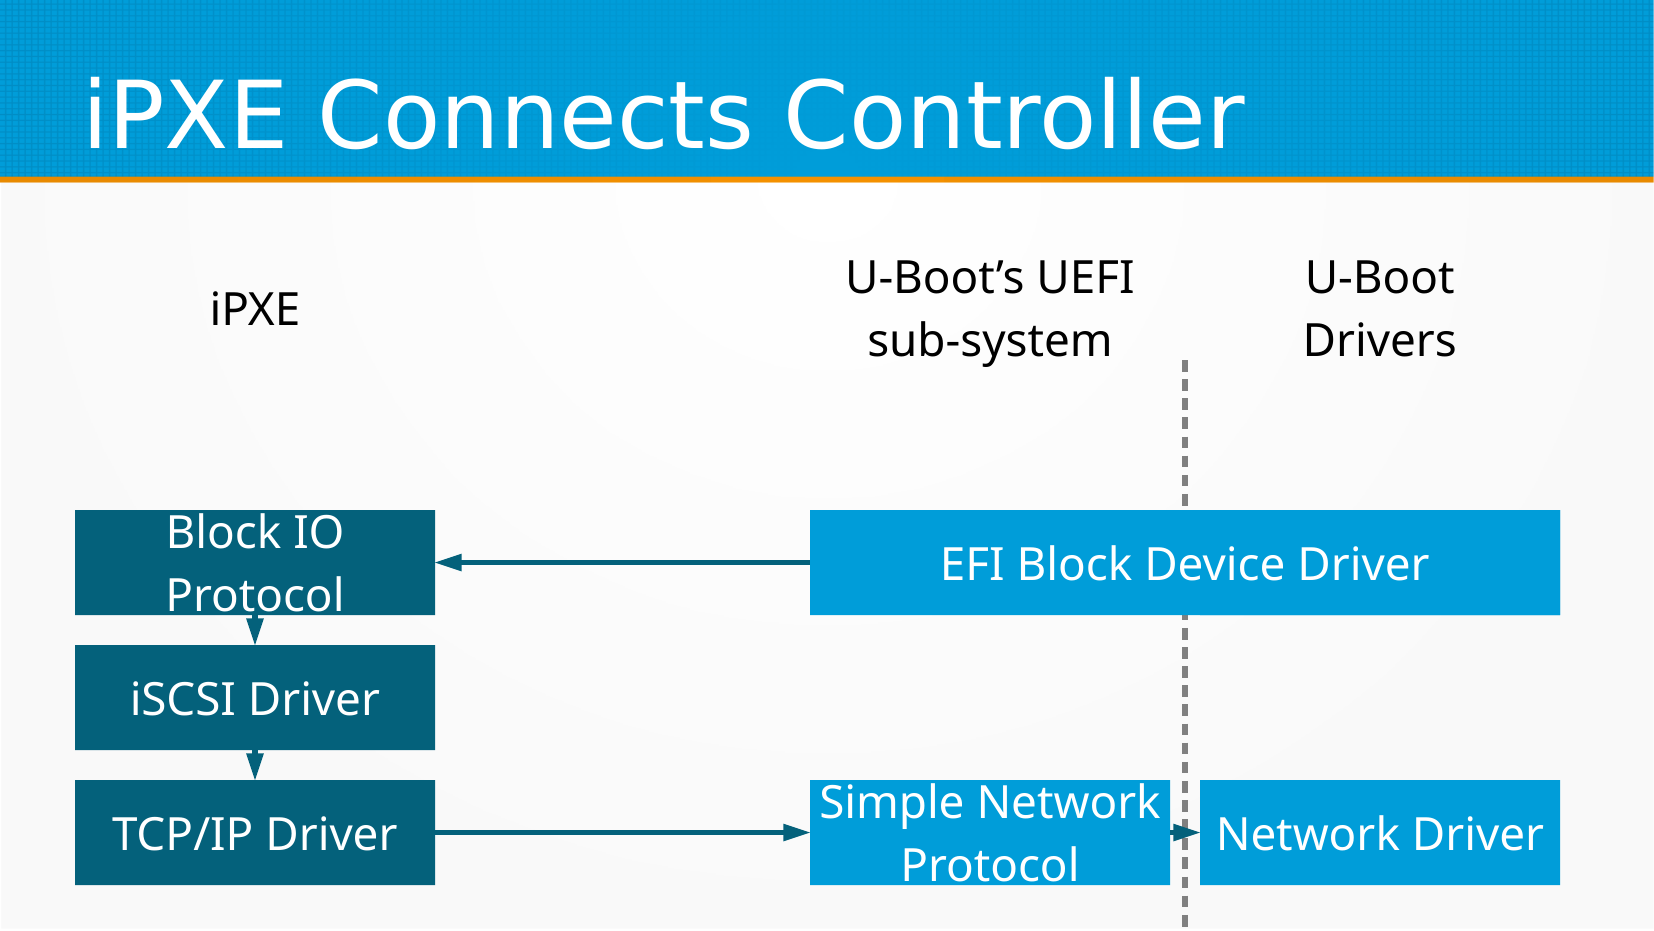

# iPXE Connects Controller
iPXE
U-Boot’s UEFI
sub-system
U-Boot
Drivers
Block IO
Protocol
EFI Block Device Driver
iSCSI Driver
TCP/IP Driver
Simple Network
Protocol
Network Driver